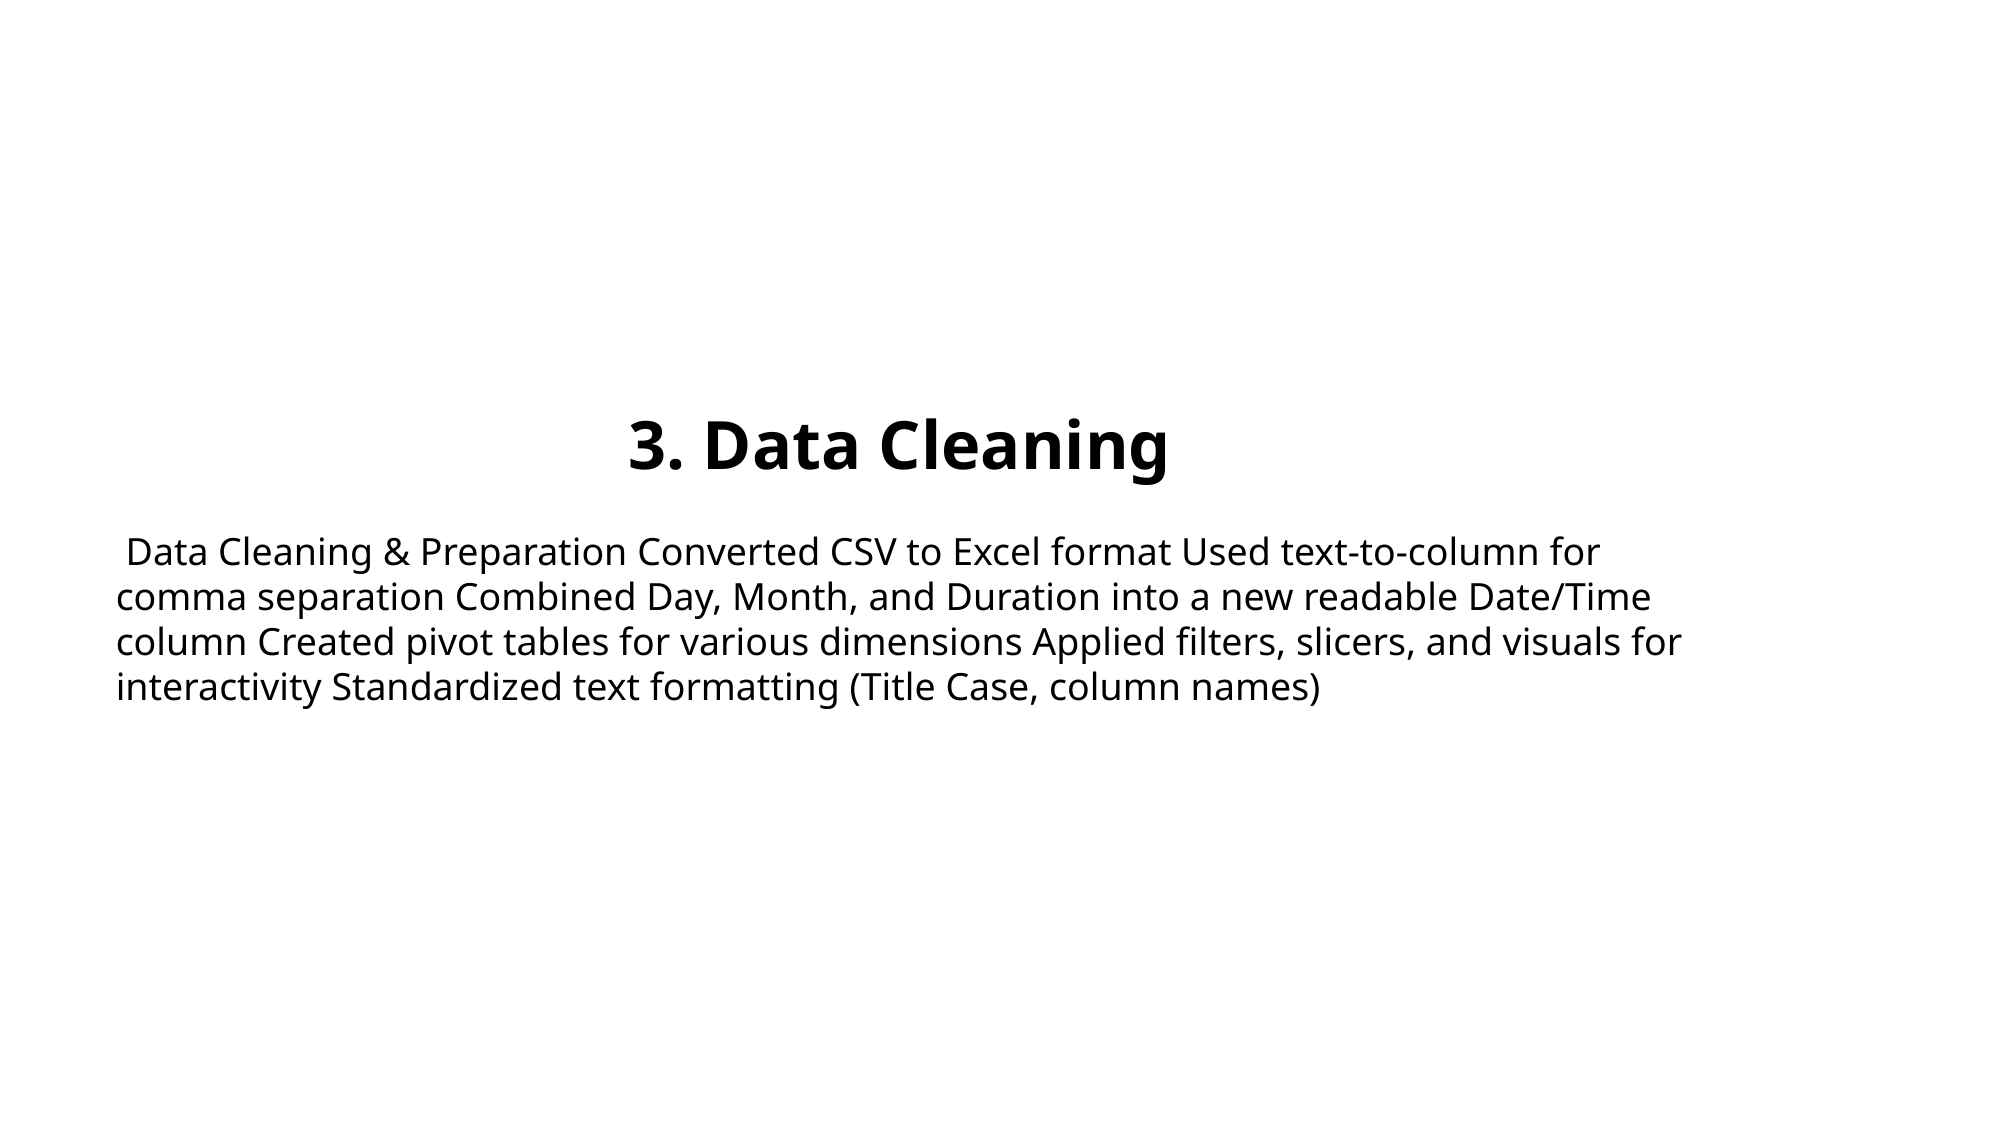

3. Data Cleaning
 Data Cleaning & Preparation Converted CSV to Excel format Used text-to-column for comma separation Combined Day, Month, and Duration into a new readable Date/Time column Created pivot tables for various dimensions Applied filters, slicers, and visuals for interactivity Standardized text formatting (Title Case, column names)